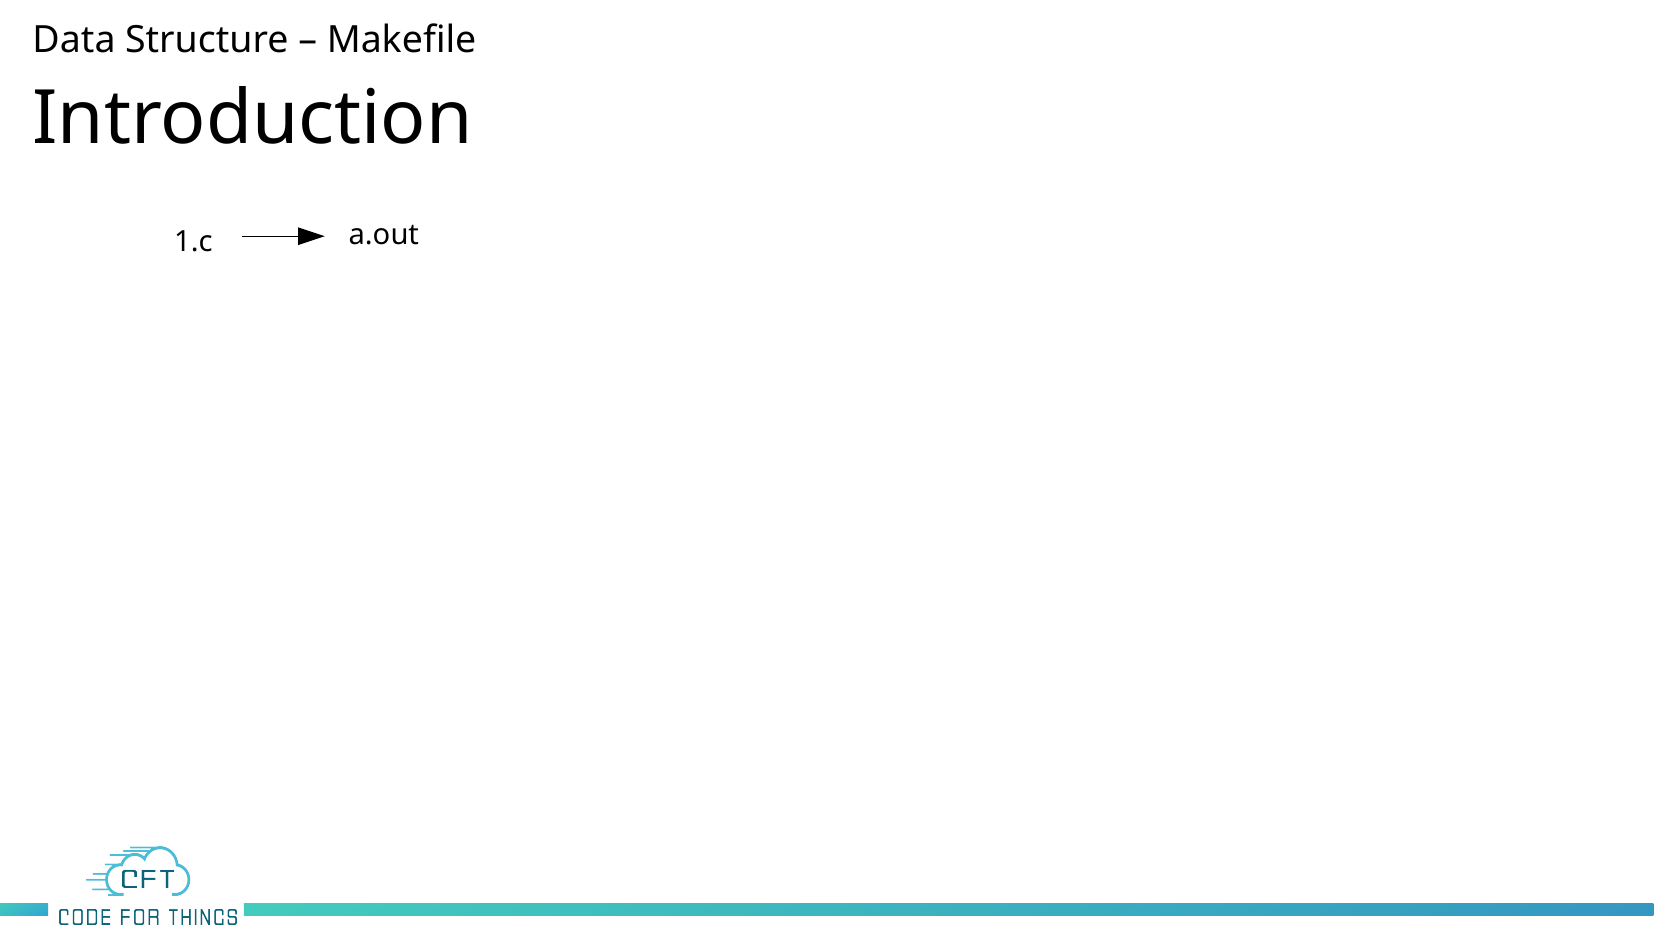

# Data Structure – Makefile Introduction
a.out
1.c